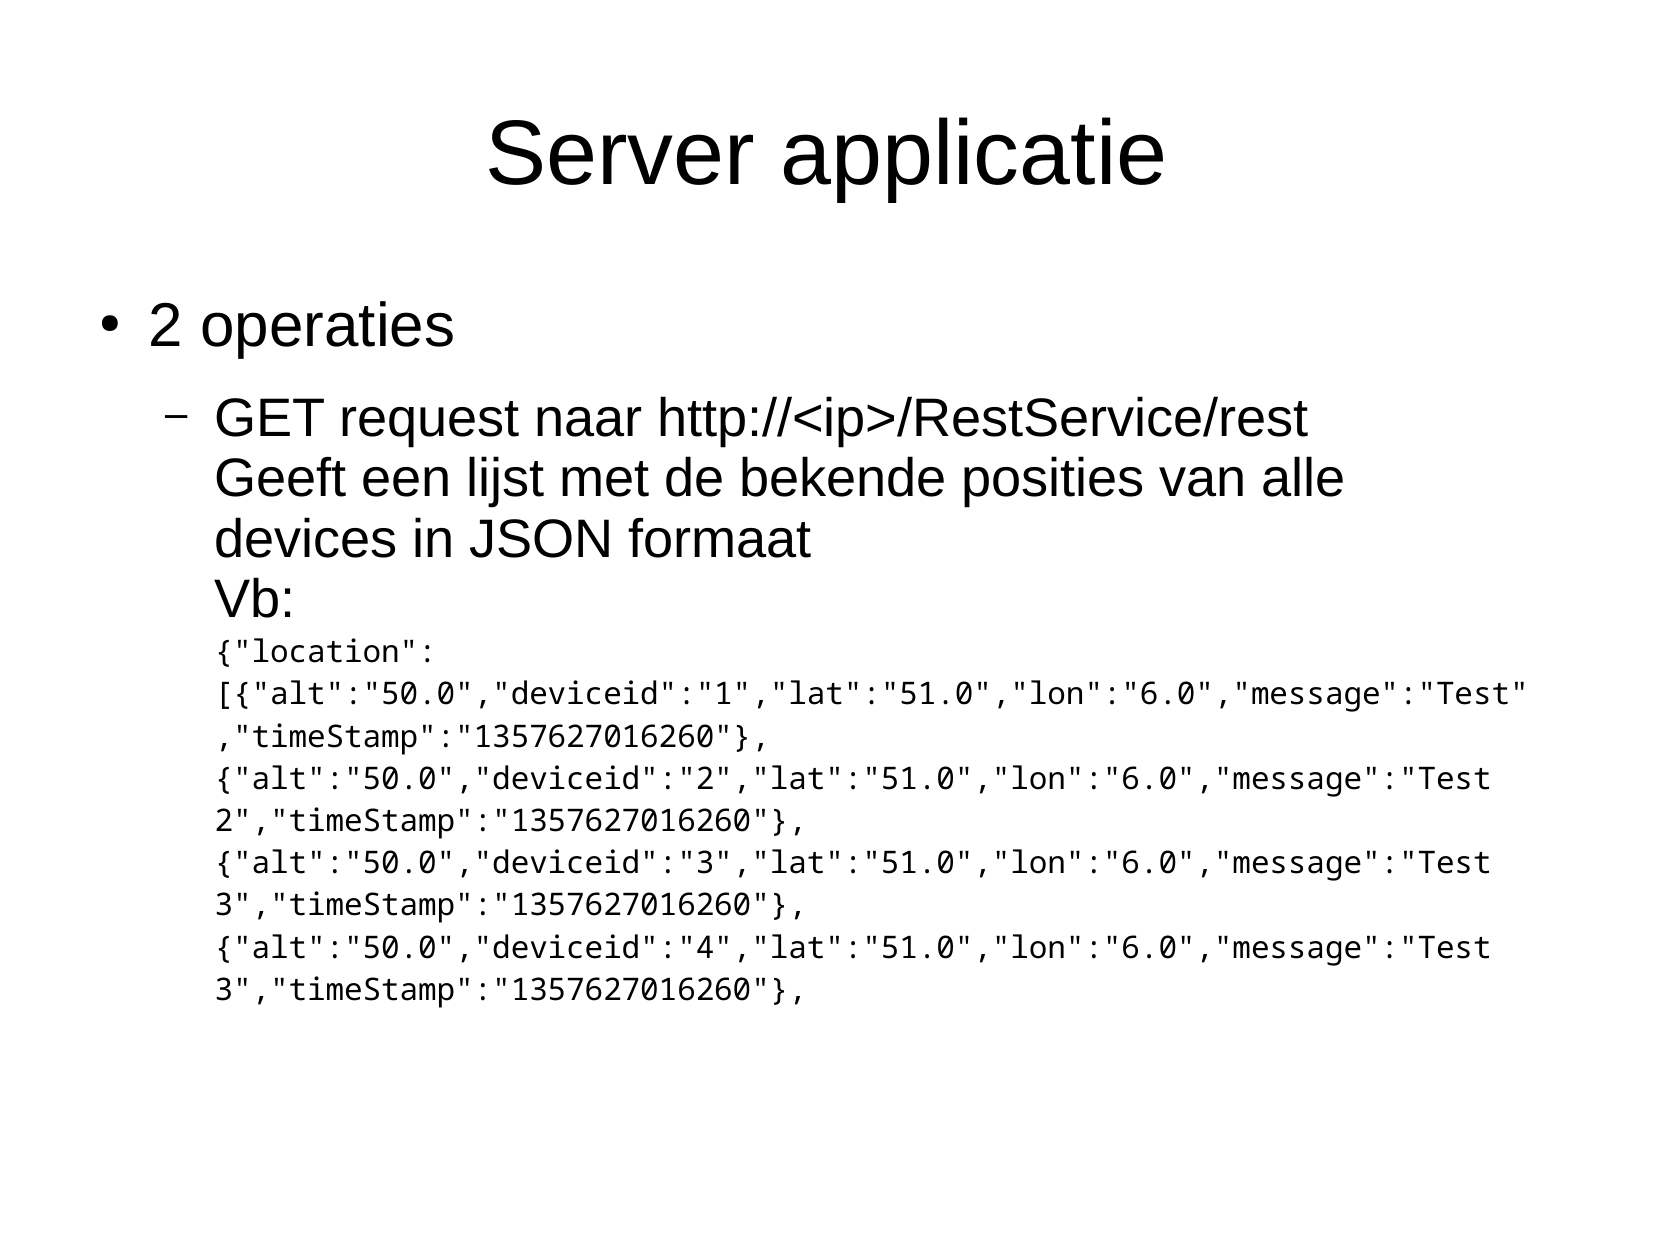

# Server applicatie
2 operaties
GET request naar http://<ip>/RestService/rest
Geeft een lijst met de bekende posities van alle devices in JSON formaat
Vb:
{"location":[{"alt":"50.0","deviceid":"1","lat":"51.0","lon":"6.0","message":"Test","timeStamp":"1357627016260"},{"alt":"50.0","deviceid":"2","lat":"51.0","lon":"6.0","message":"Test 2","timeStamp":"1357627016260"},{"alt":"50.0","deviceid":"3","lat":"51.0","lon":"6.0","message":"Test 3","timeStamp":"1357627016260"},{"alt":"50.0","deviceid":"4","lat":"51.0","lon":"6.0","message":"Test 3","timeStamp":"1357627016260"},